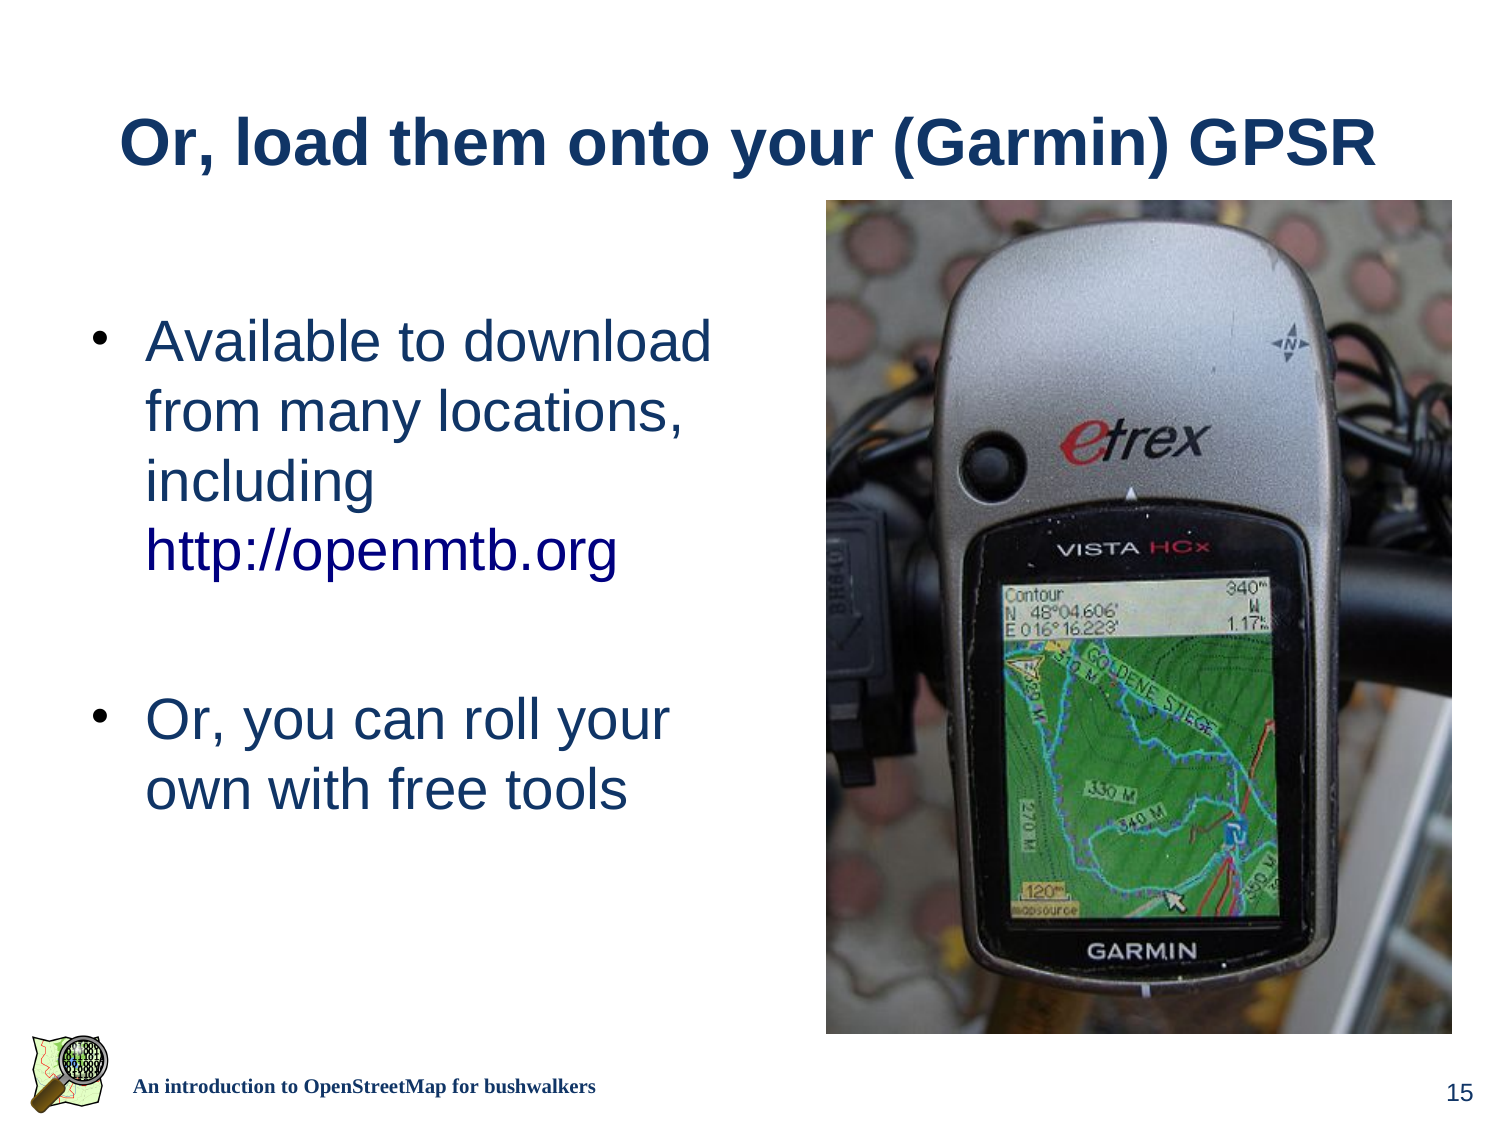

# Or, load them onto your (Garmin) GPSR
Available to download from many locations, including http://openmtb.org
Or, you can roll your own with free tools